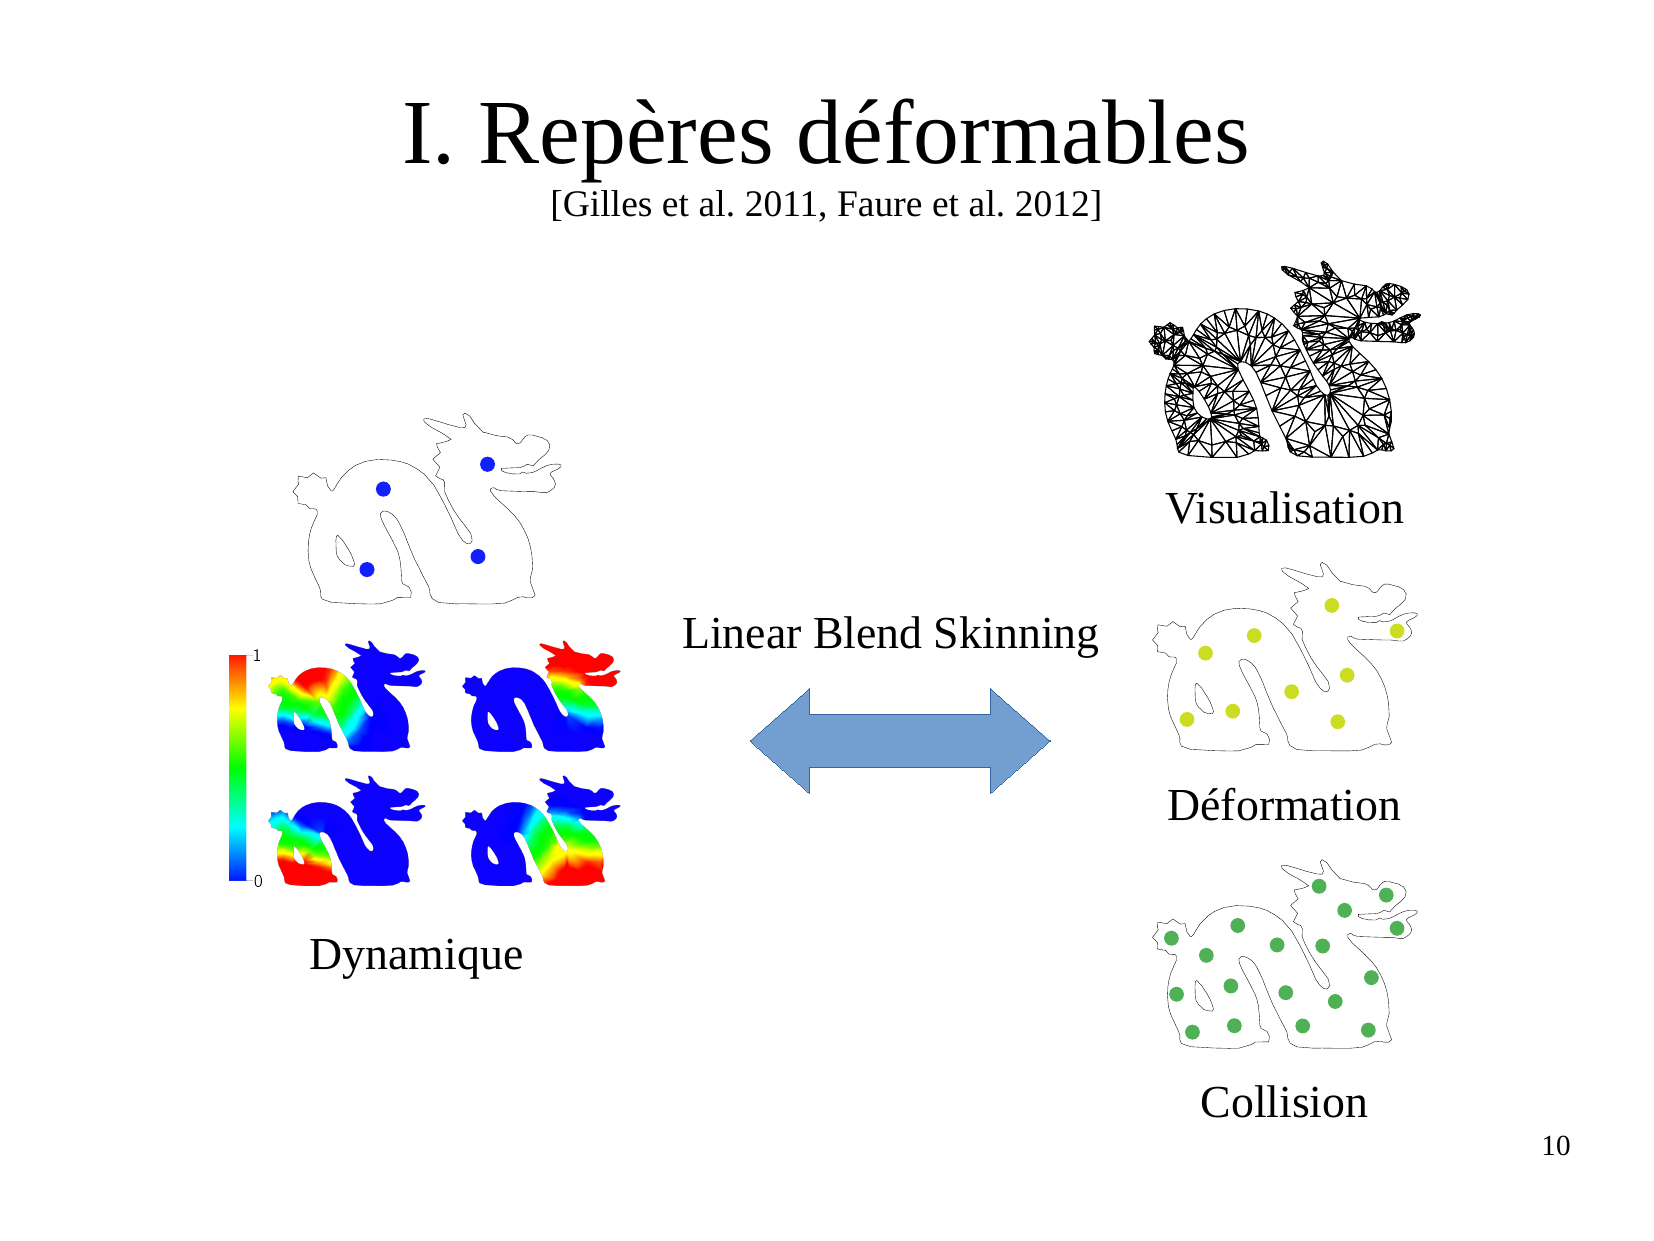

# I. Repères déformables [Gilles et al. 2011, Faure et al. 2012]
Visualisation
Déformation
Collision
Dynamique
Linear Blend Skinning
10